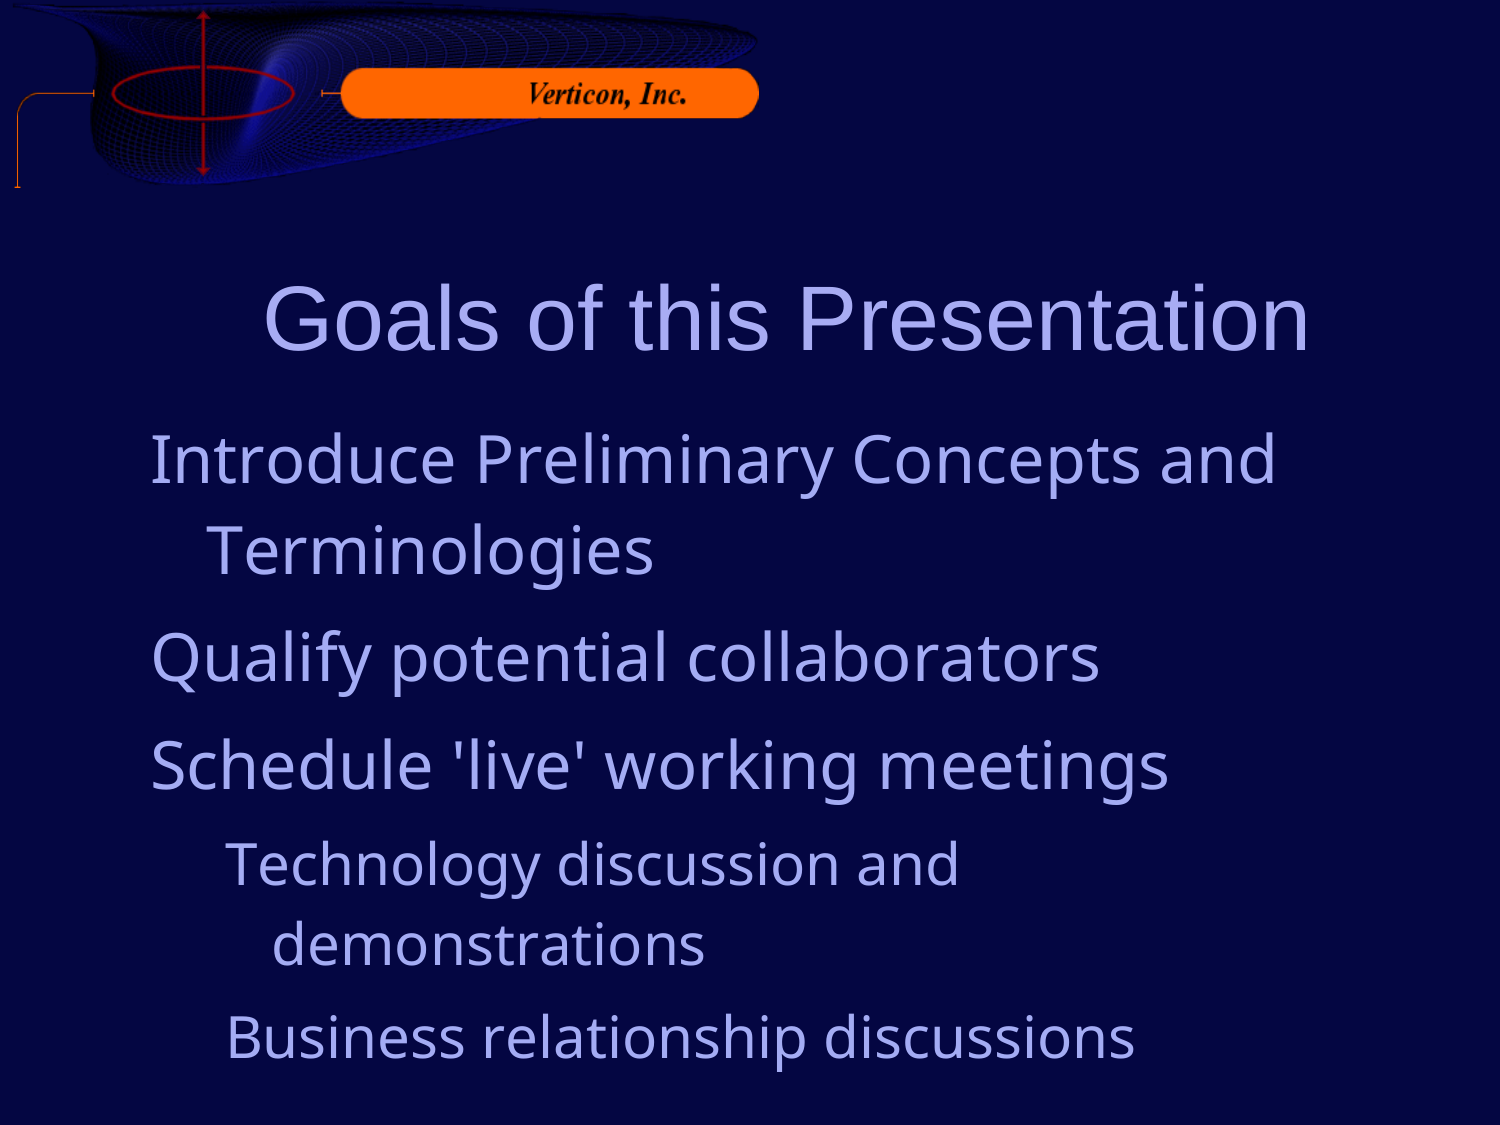

# Goals of this Presentation
Introduce Preliminary Concepts and Terminologies
Qualify potential collaborators
Schedule 'live' working meetings
Technology discussion and demonstrations
Business relationship discussions